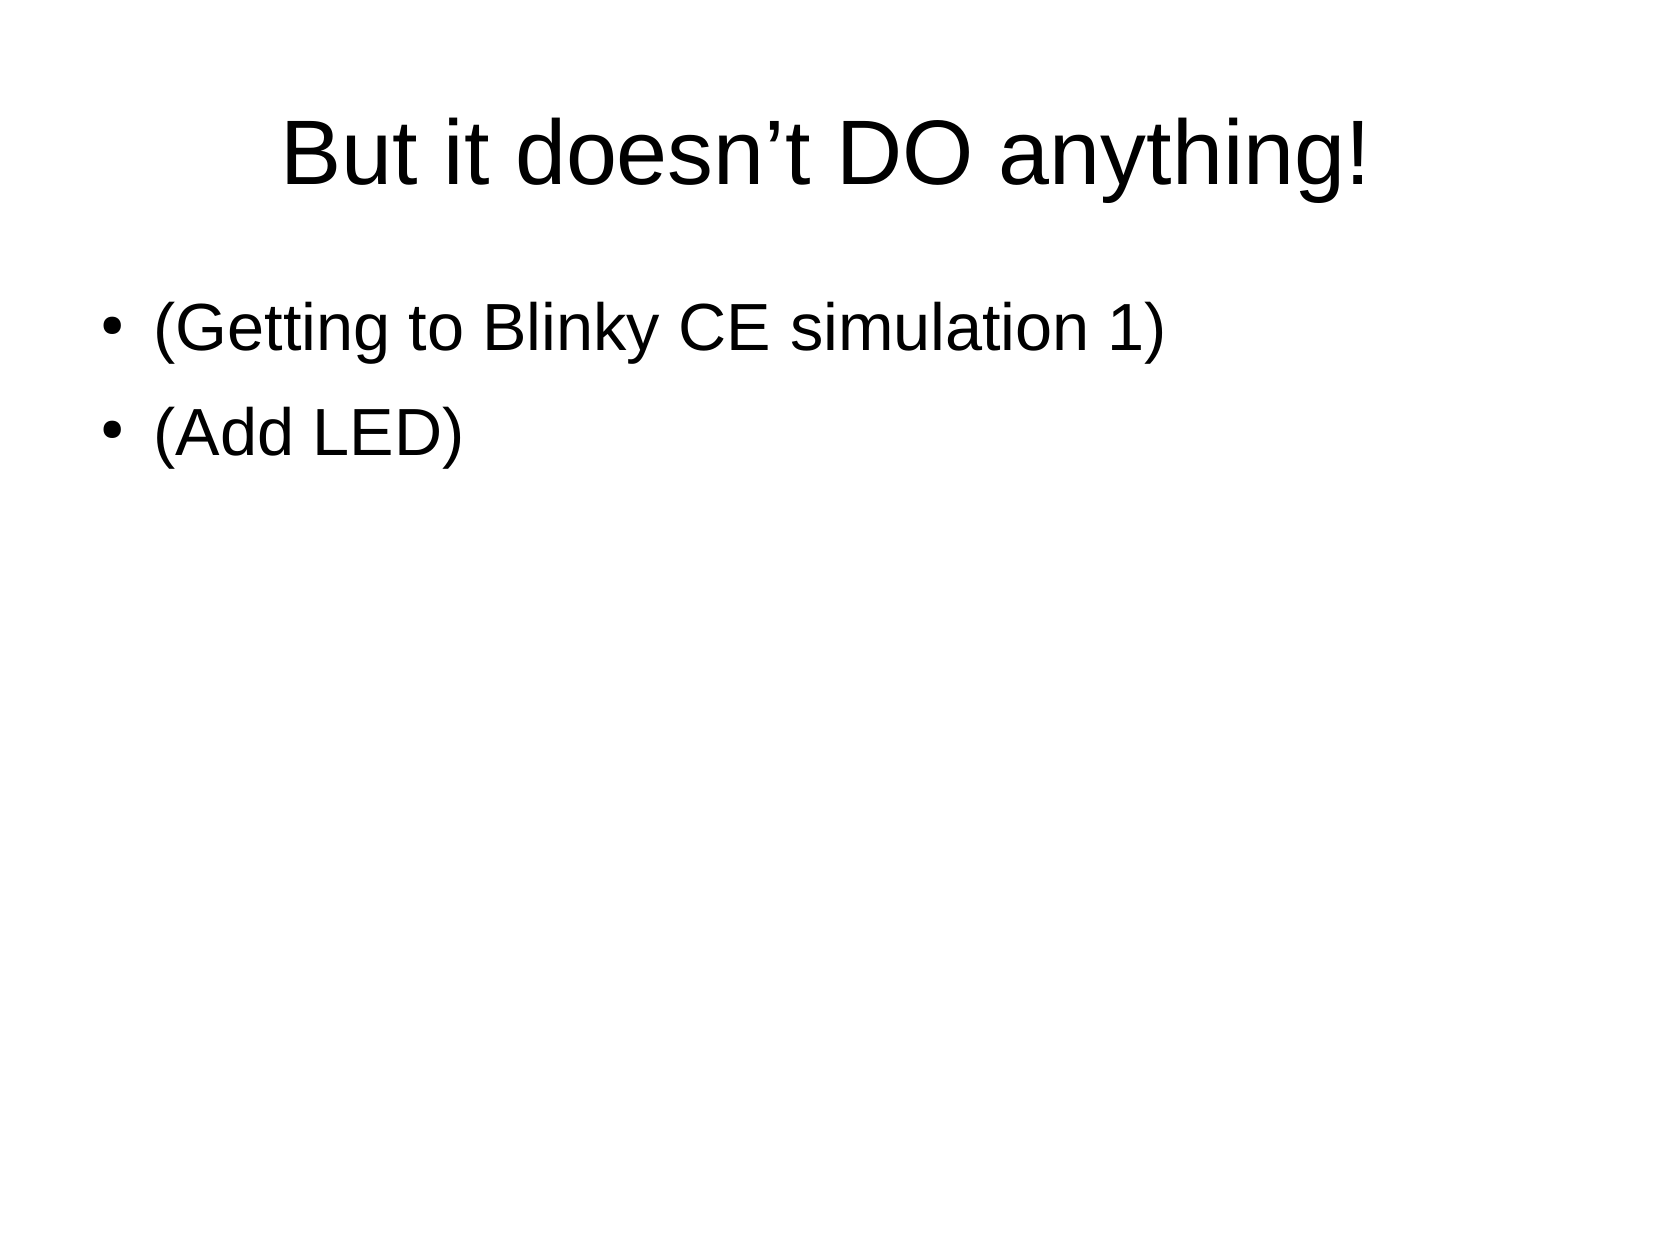

# But it doesn’t DO anything!
(Getting to Blinky CE simulation 1)
(Add LED)